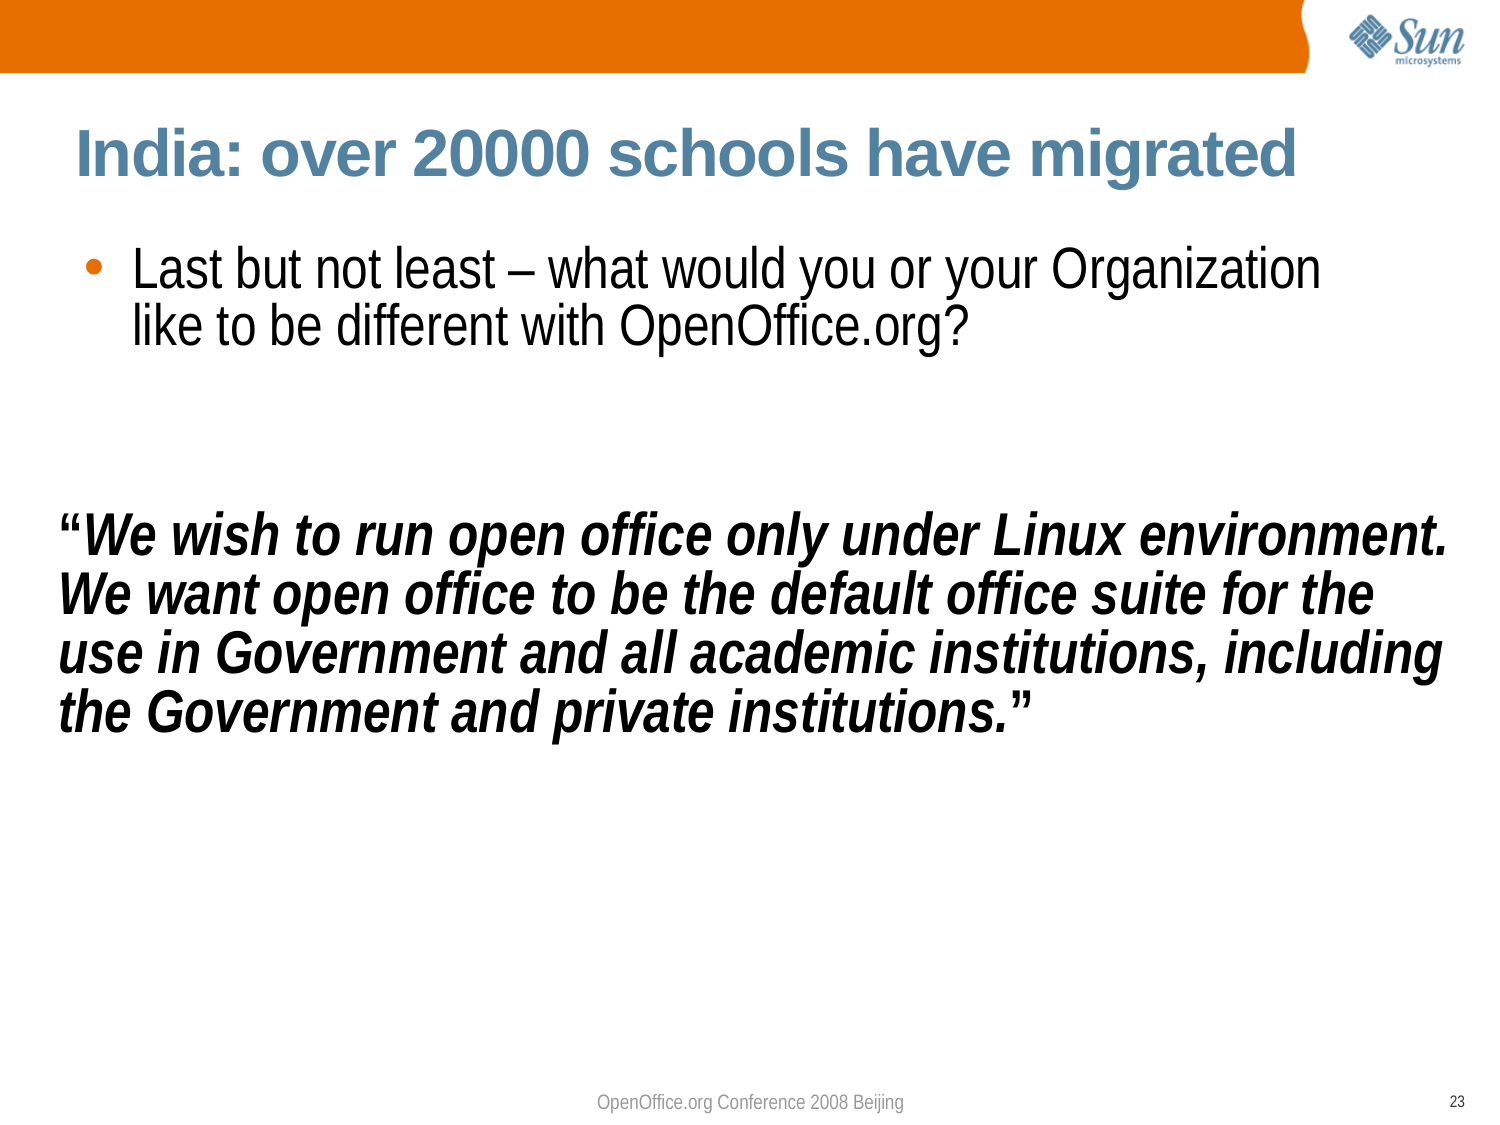

# India: over 20000 schools have migrated
Last but not least – what would you or your Organization like to be different with OpenOffice.org?
“We wish to run open office only under Linux environment. We want open office to be the default office suite for the use in Government and all academic institutions, including the Government and private institutions.”